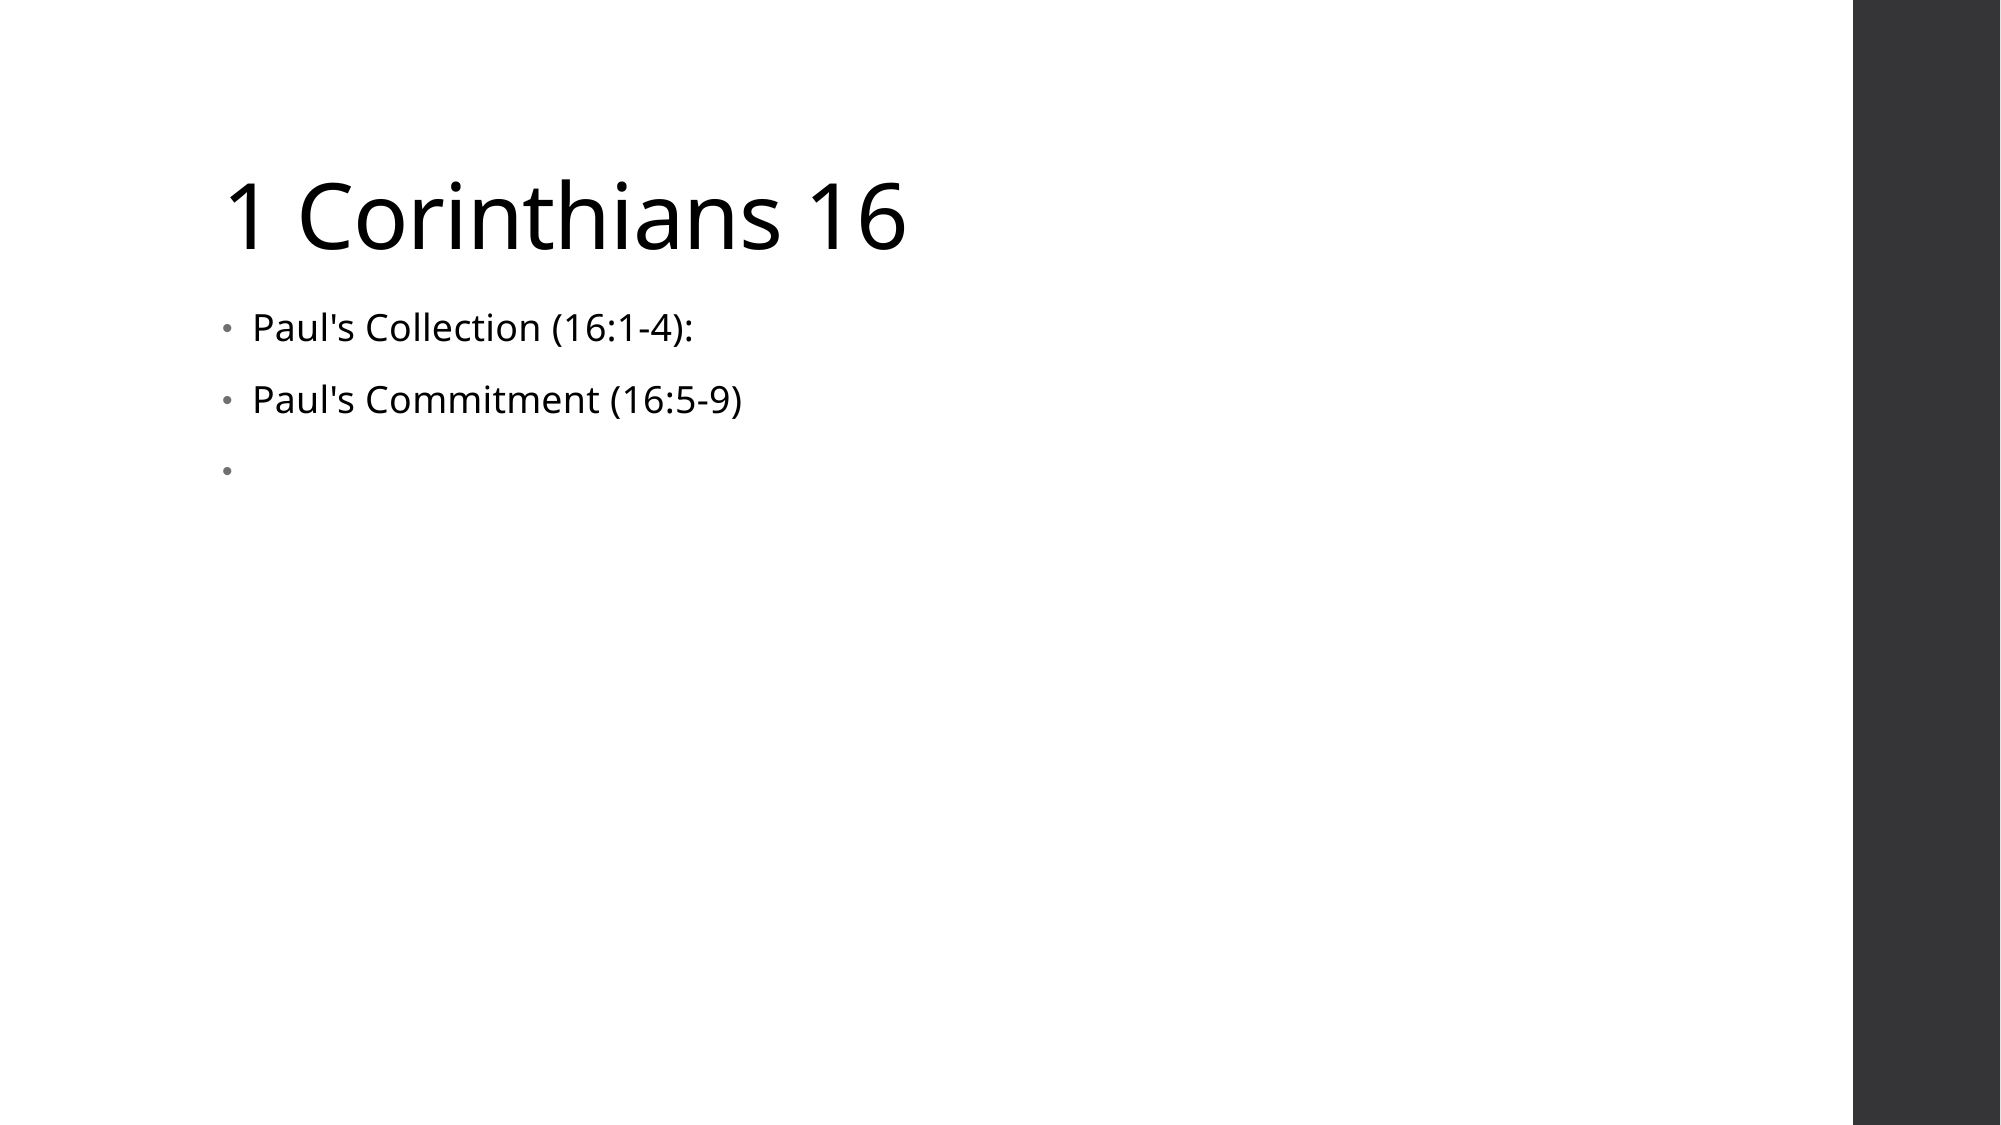

# 1 Corinthians 16
Paul's Collection (16:1-4):
Paul's Commitment (16:5-9)